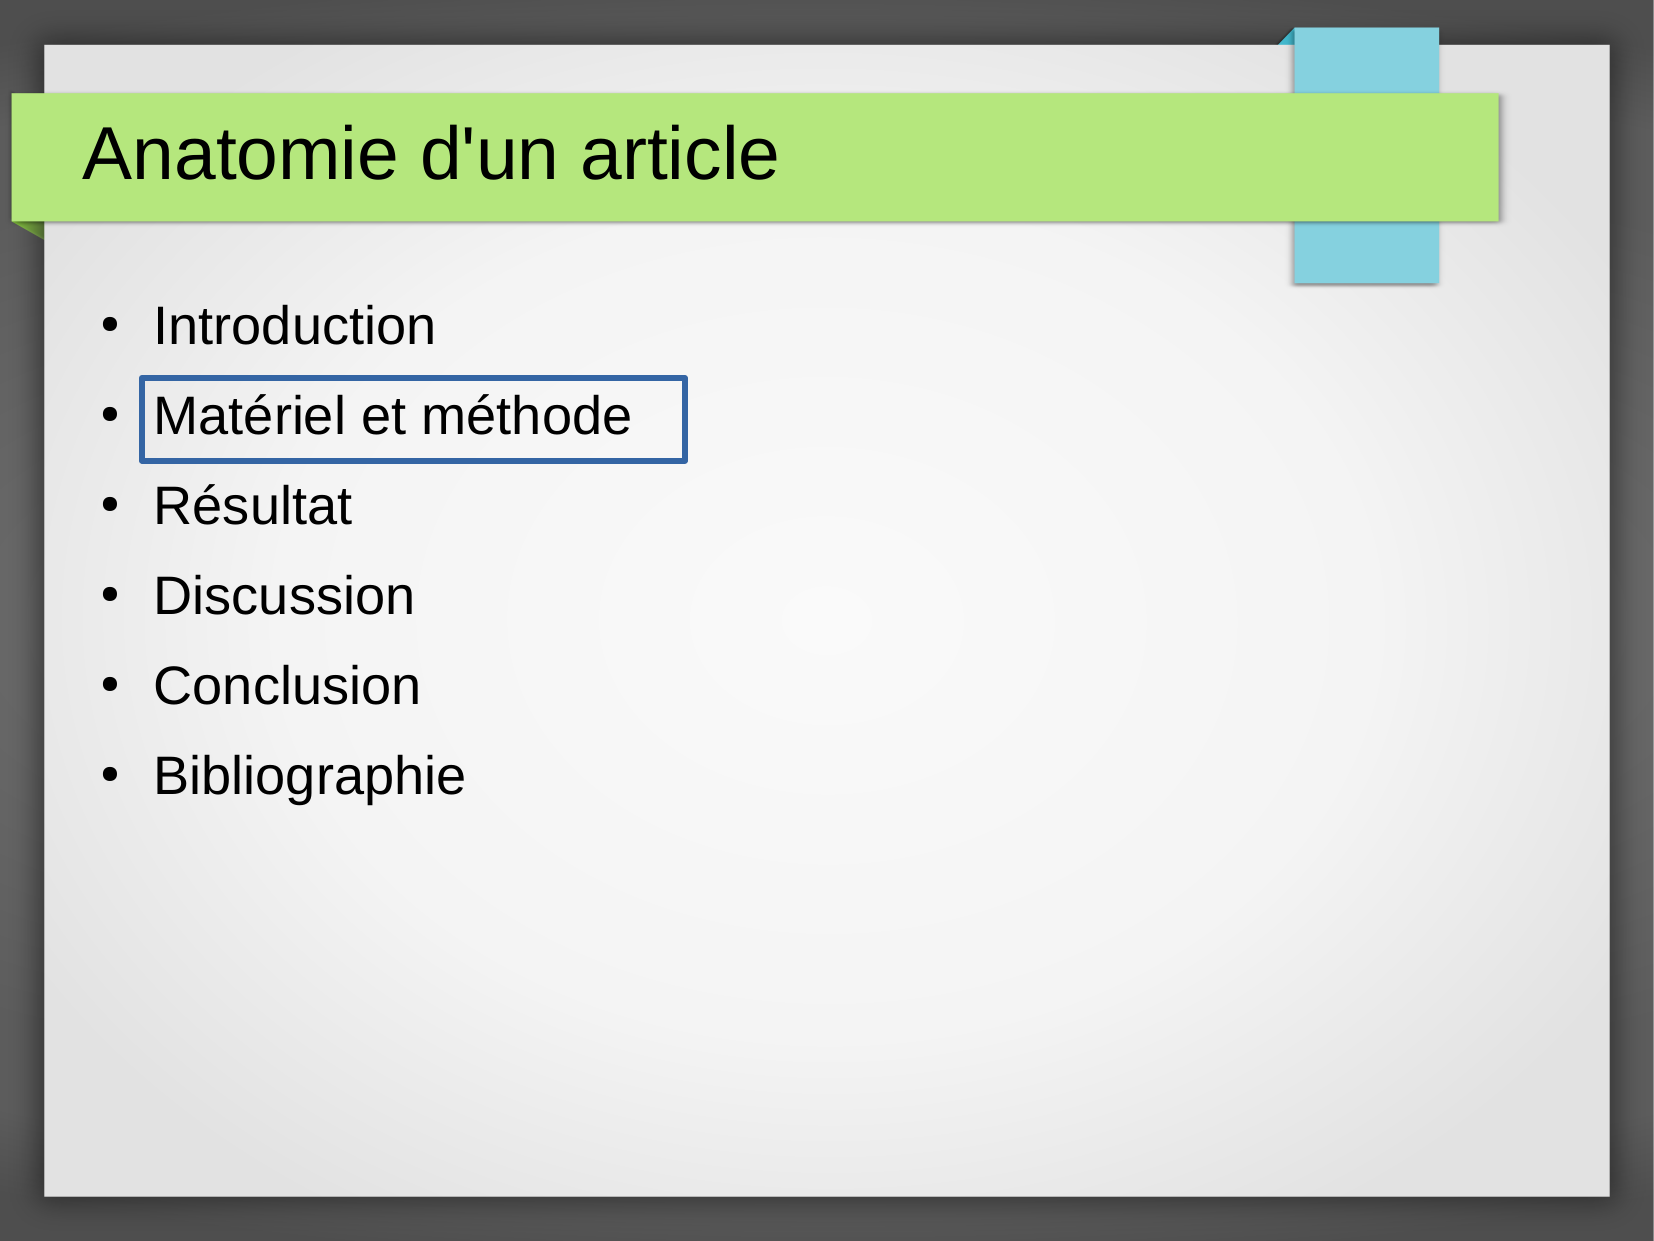

# Anatomie d'un article
Introduction
Matériel et méthode
Résultat
Discussion
Conclusion
Bibliographie